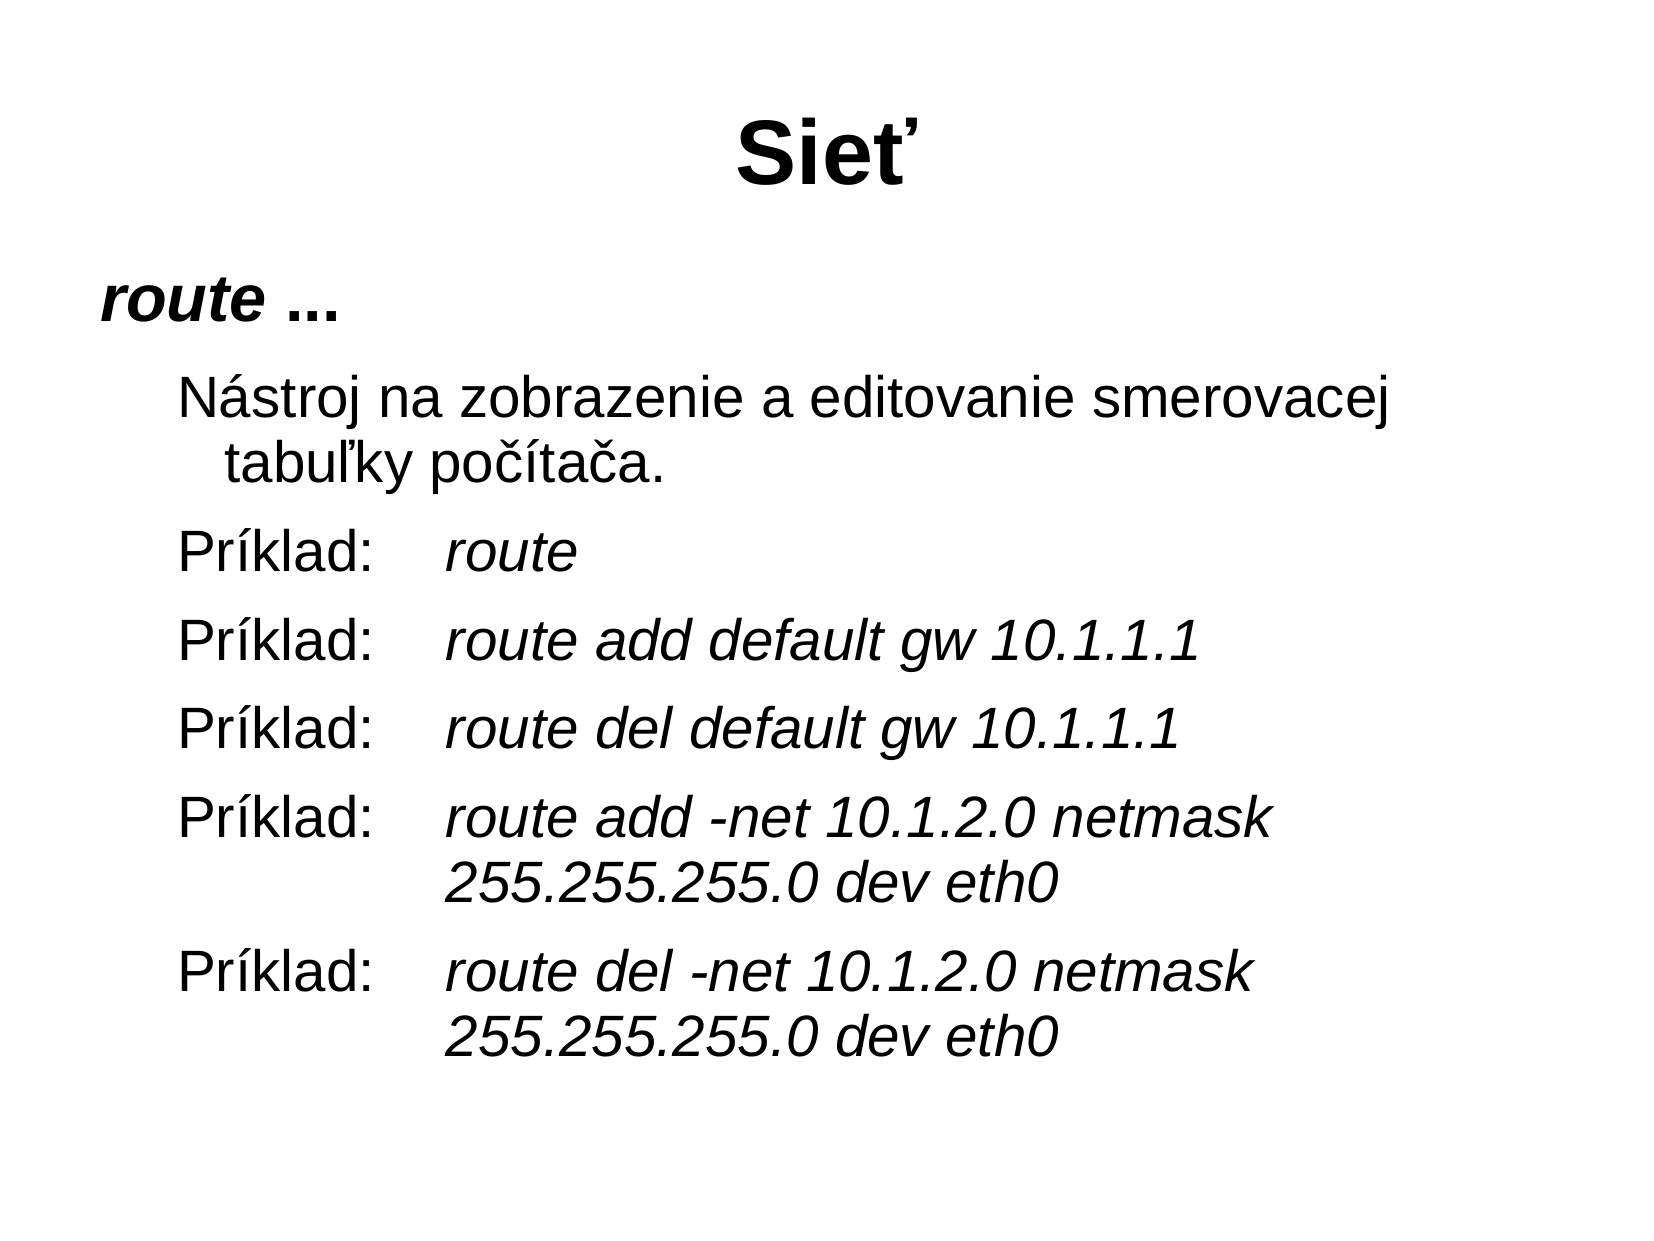

# Sieť
route ...
Nástroj na zobrazenie a editovanie smerovacej tabuľky počítača.
Príklad: 	route
Príklad: 	route add default gw 10.1.1.1
Príklad: 	route del default gw 10.1.1.1
Príklad: 	route add -net 10.1.2.0 netmask
			255.255.255.0 dev eth0
Príklad: 	route del -net 10.1.2.0 netmask
			255.255.255.0 dev eth0